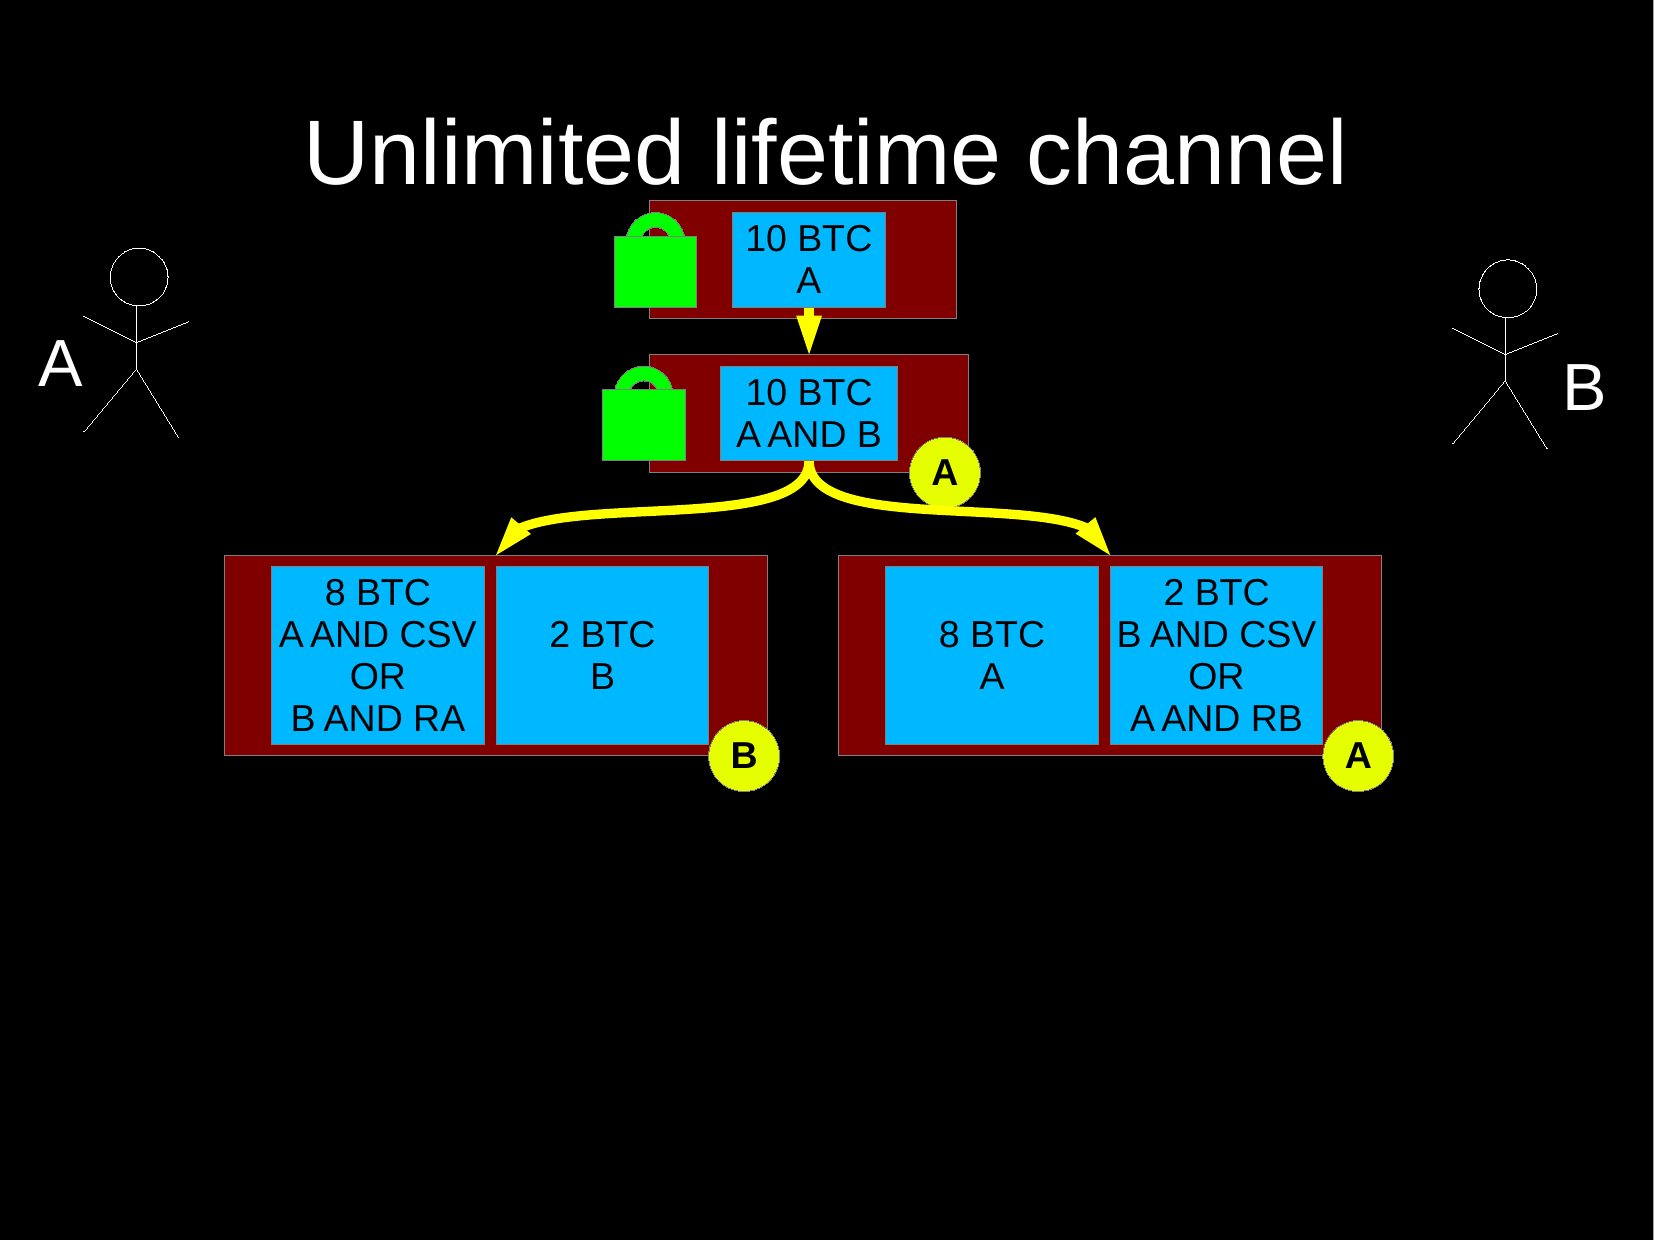

# Unlimited lifetime channel
10 BTC
A
A
B
10 BTC
A AND B
A
8 BTC
A AND CSV
OR
B AND RA
2 BTC
B
8 BTC
A
2 BTC
B AND CSV
OR
A AND RB
B
A